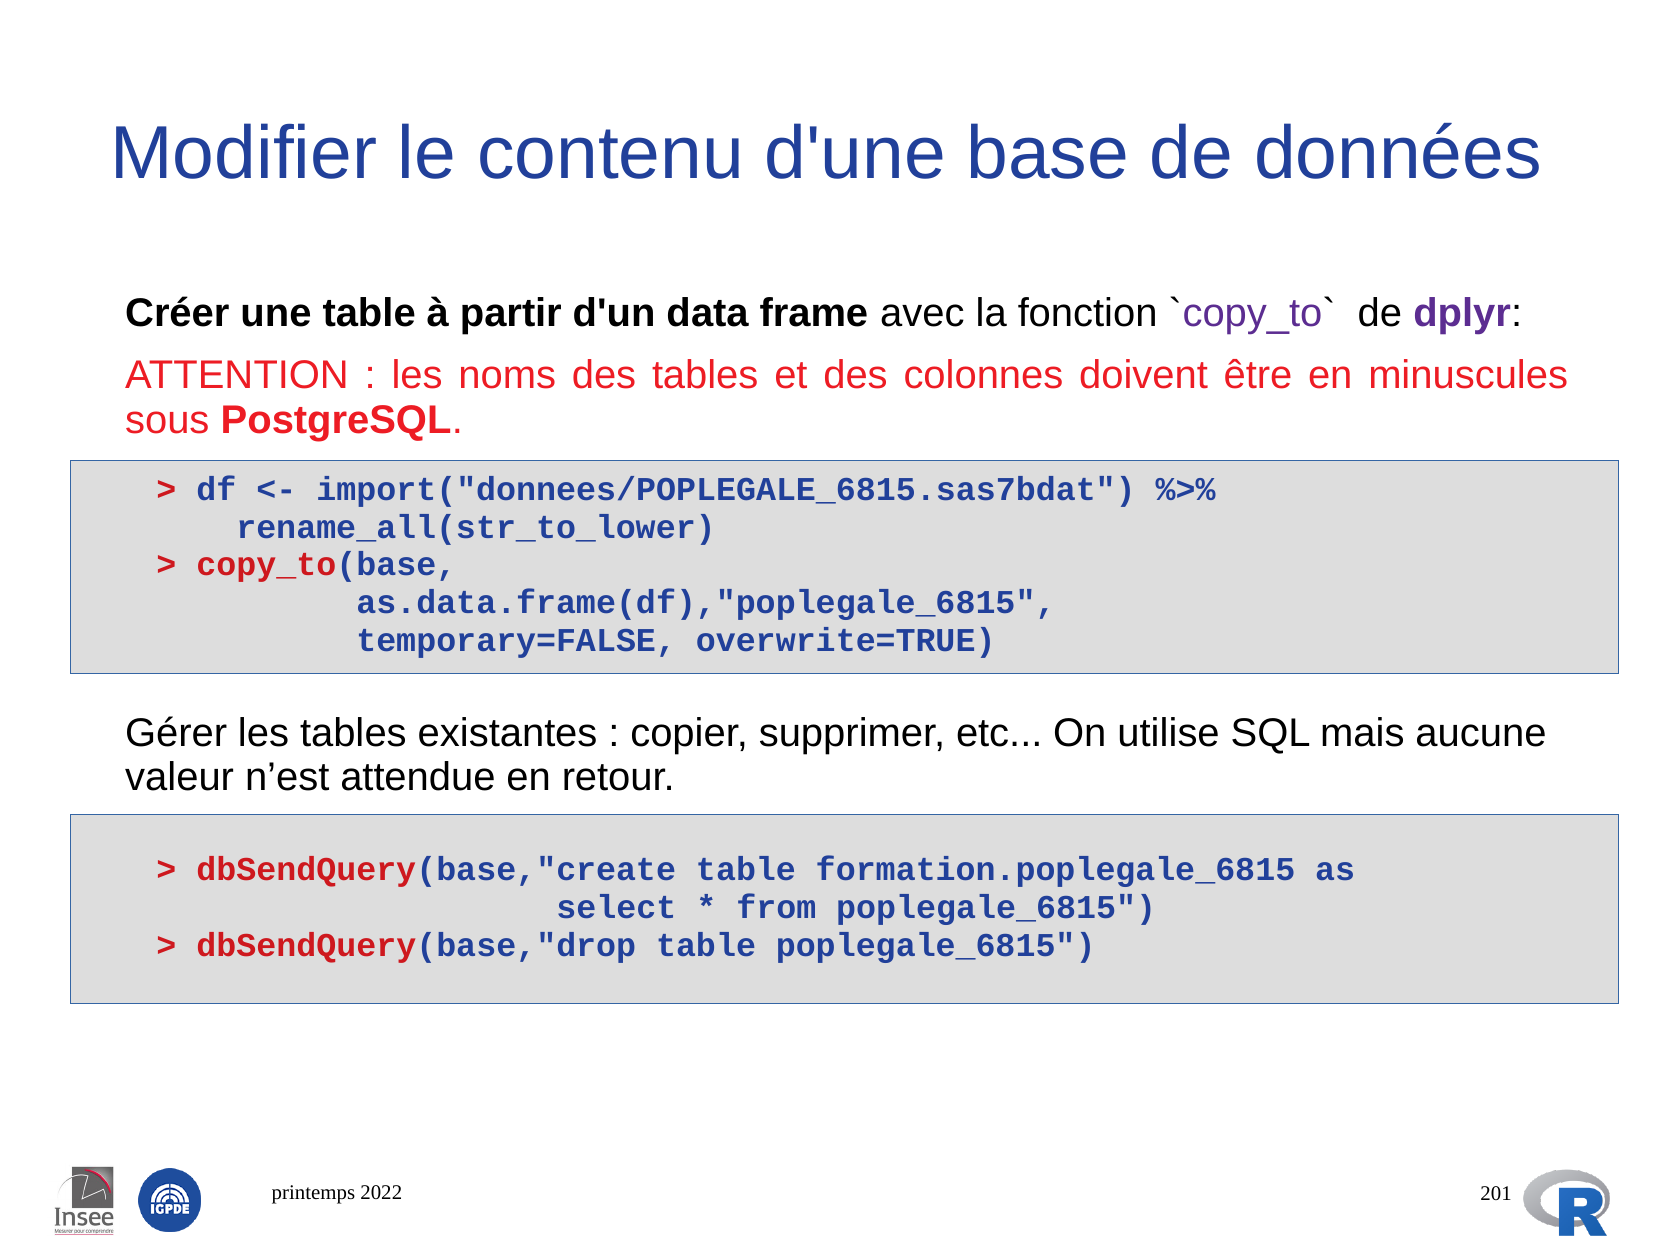

# Modifier le contenu d'une base de données
Créer une table à partir d'un data frame avec la fonction `copy_to` de dplyr:
ATTENTION : les noms des tables et des colonnes doivent être en minuscules sous PostgreSQL.
Gérer les tables existantes : copier, supprimer, etc... On utilise SQL mais aucune valeur n’est attendue en retour.
> df <- import("donnees/POPLEGALE_6815.sas7bdat") %>%
 rename_all(str_to_lower)
> copy_to(base,
 as.data.frame(df),"poplegale_6815",
 temporary=FALSE, overwrite=TRUE)
> dbSendQuery(base,"create table formation.poplegale_6815 as
 select * from poplegale_6815")
> dbSendQuery(base,"drop table poplegale_6815")
printemps 2022
201